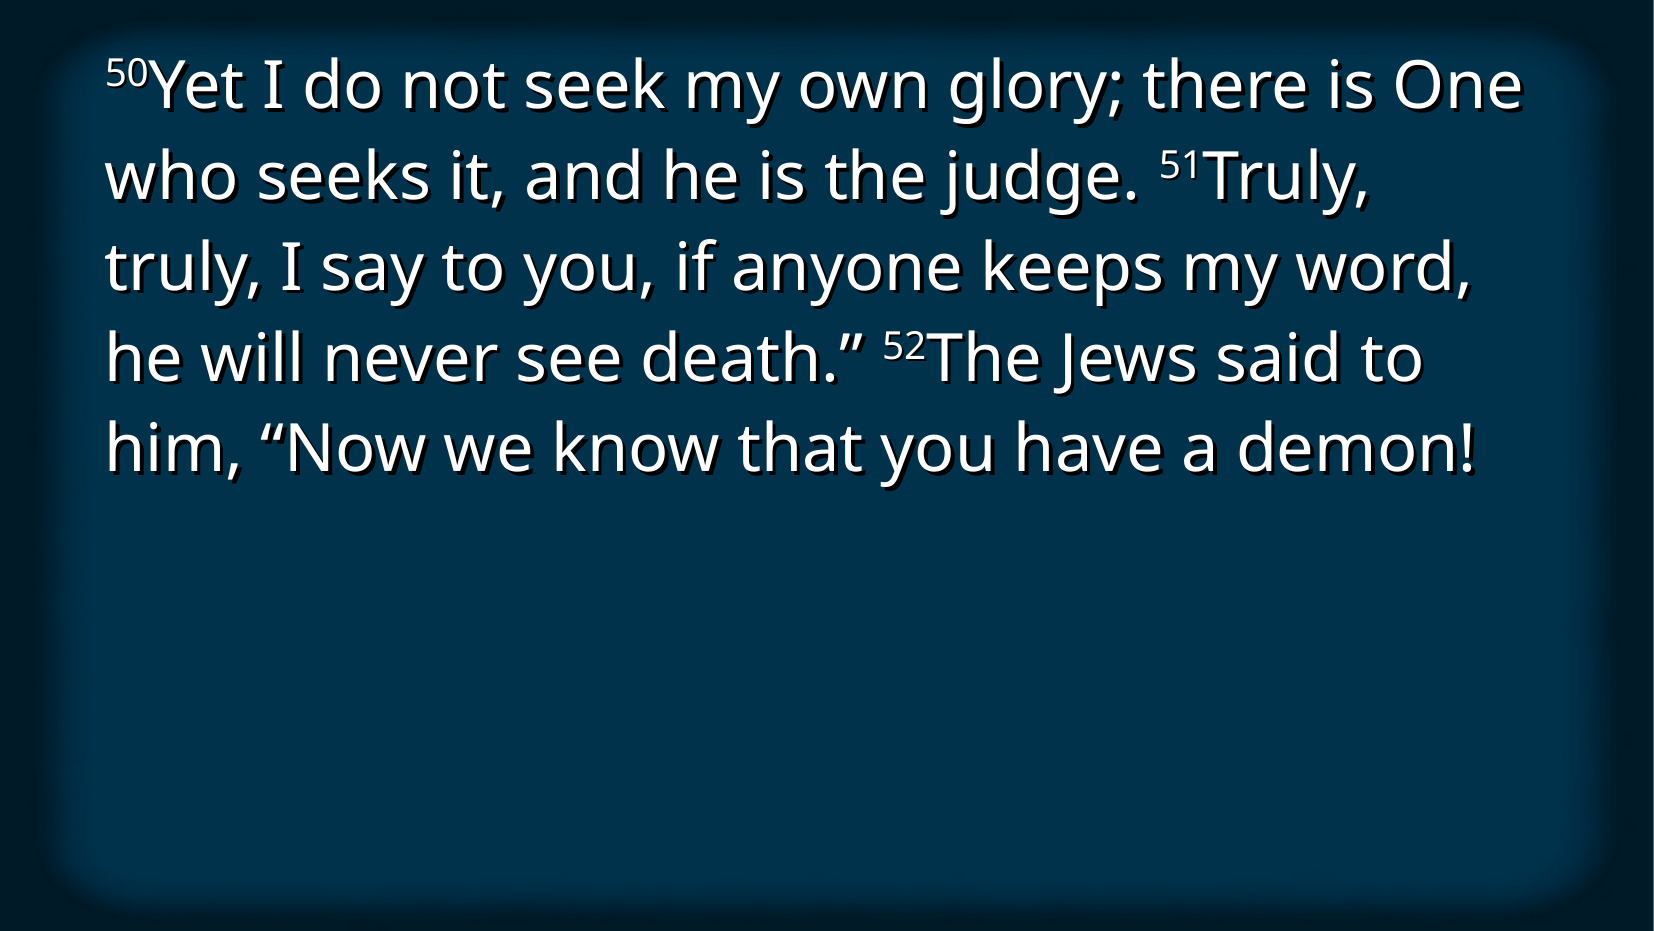

50Yet I do not seek my own glory; there is One who seeks it, and he is the judge. 51Truly, truly, I say to you, if anyone keeps my word, he will never see death.” 52The Jews said to him, “Now we know that you have a demon!